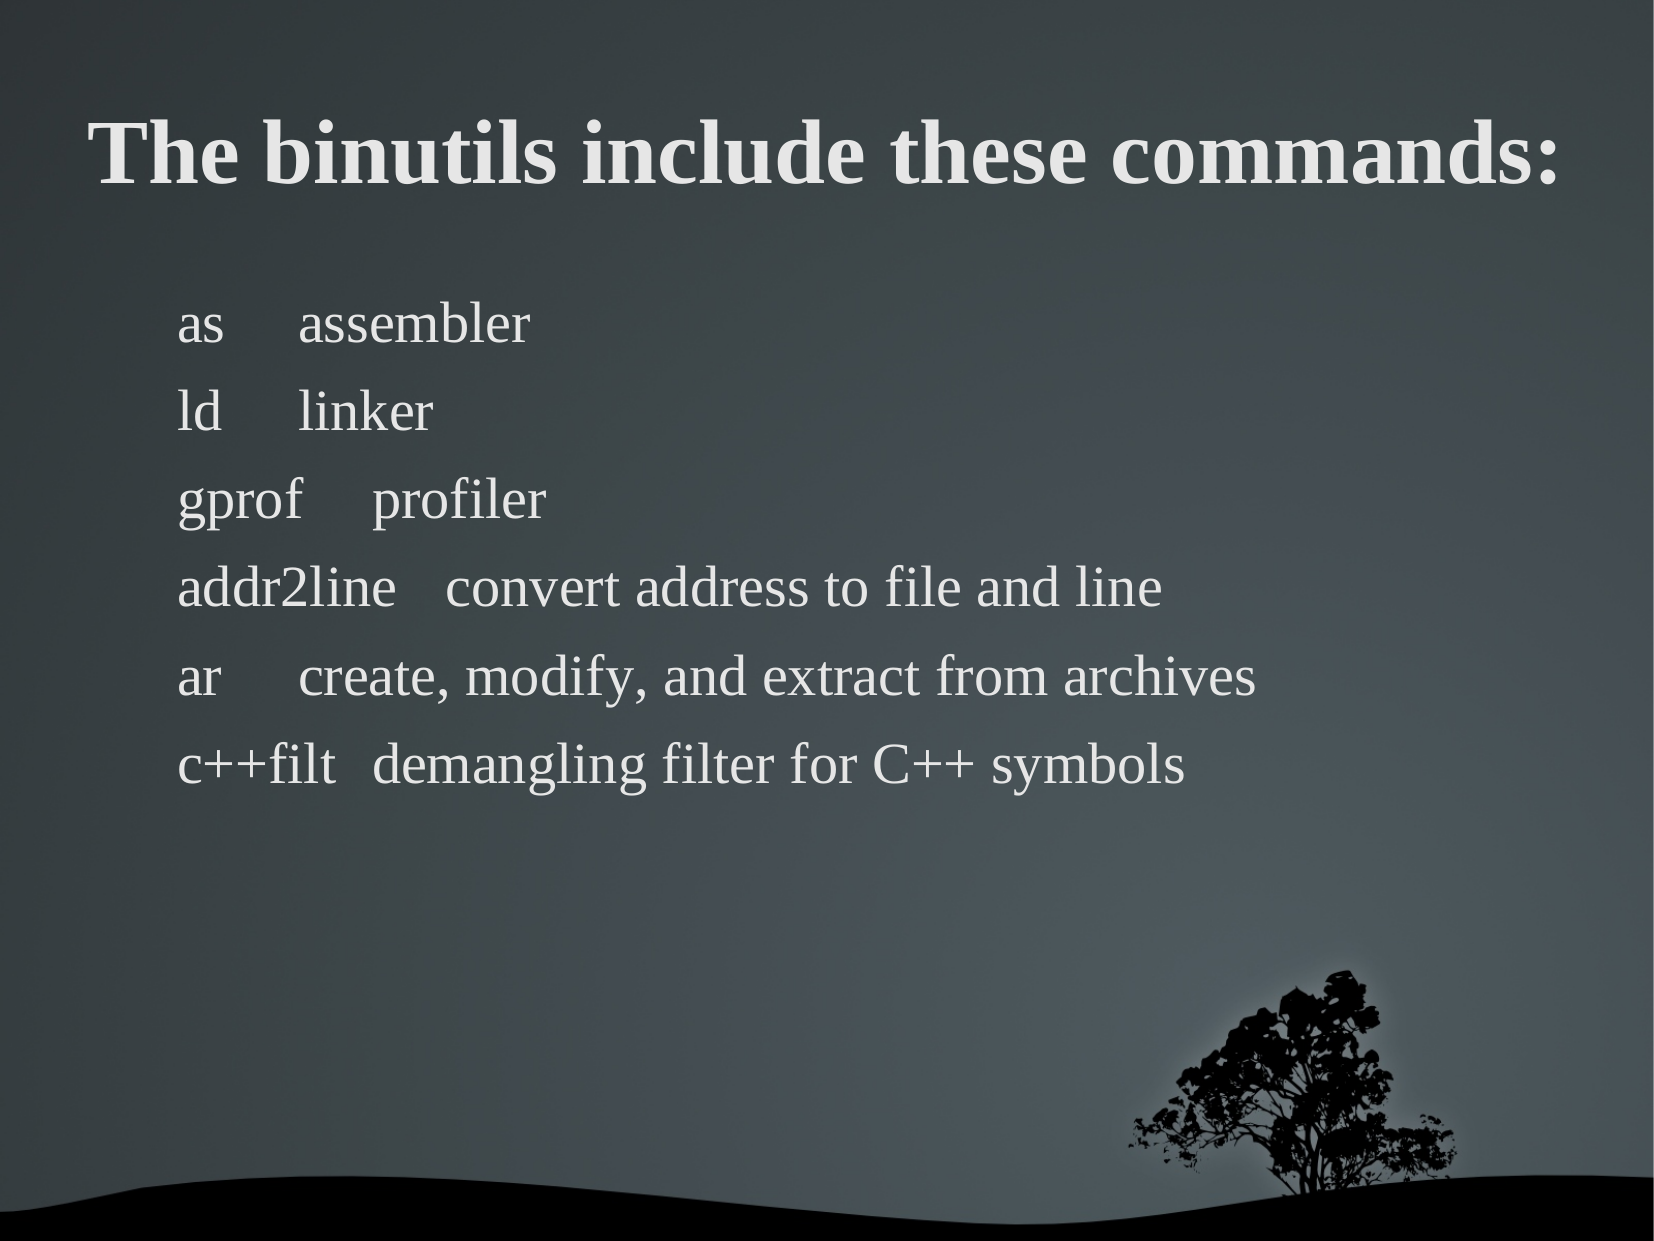

# The binutils include these commands:
as 	assembler
ld 	linker
gprof 	profiler
addr2line 	convert address to file and line
ar 	create, modify, and extract from archives
c++filt 	demangling filter for C++ symbols